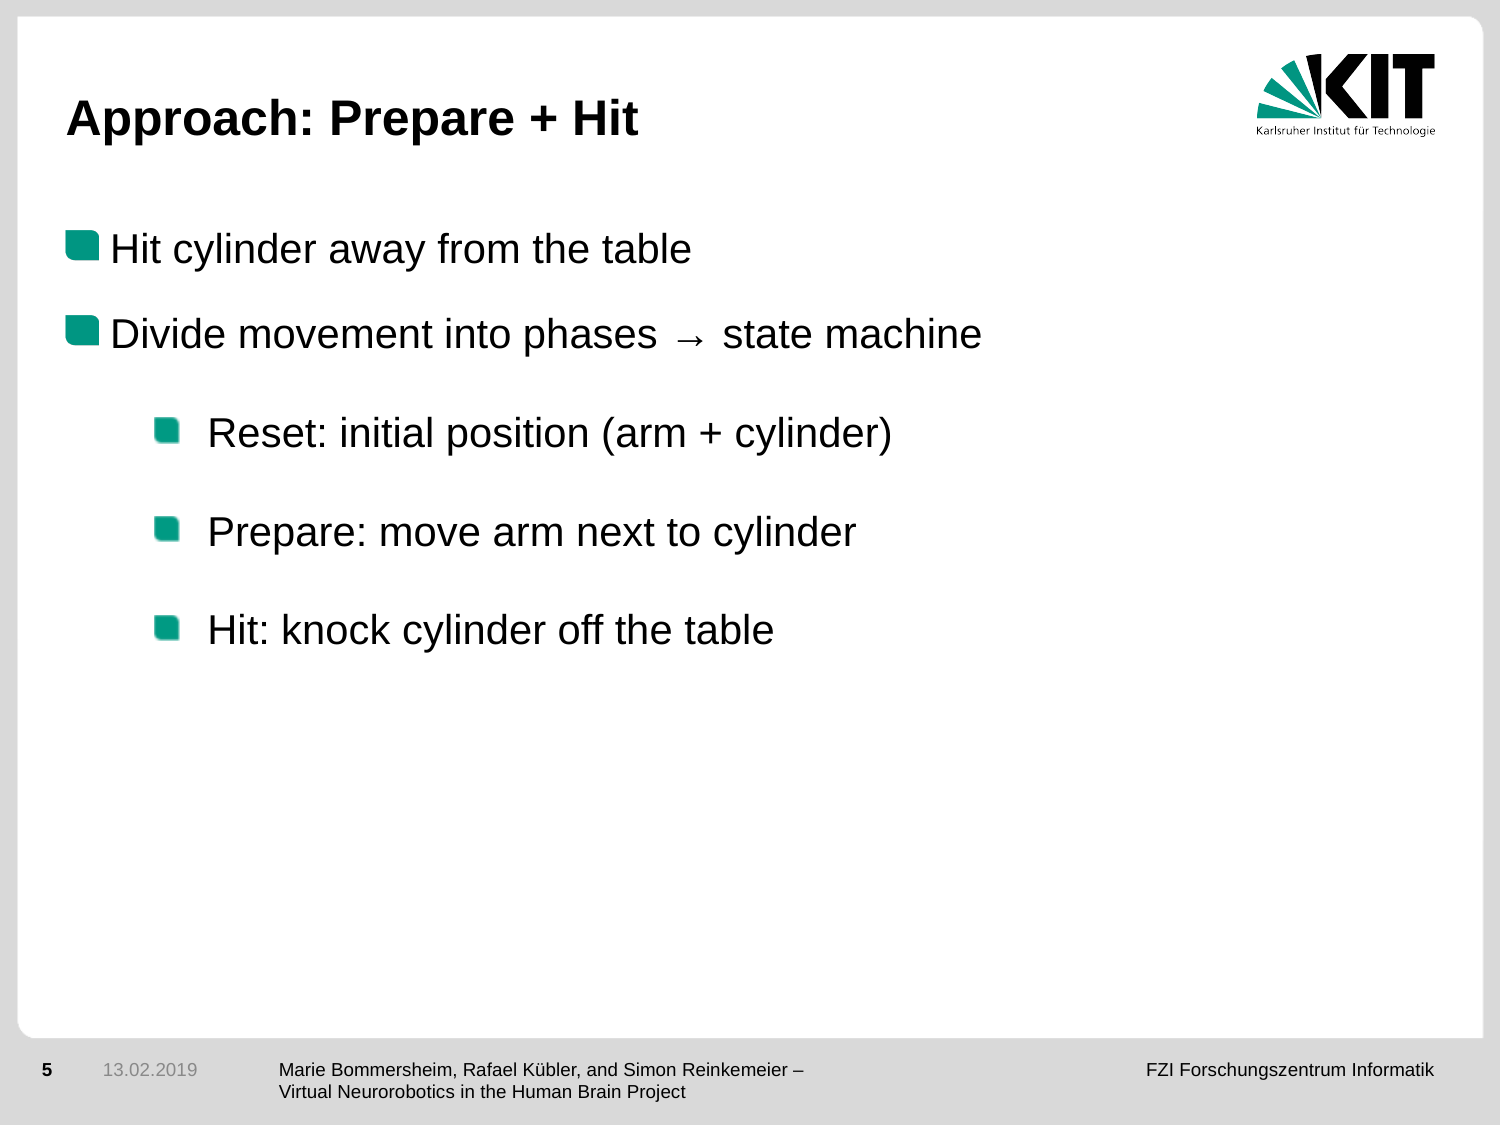

Approach: Prepare + Hit
# Hit cylinder away from the table
Divide movement into phases → state machine
Reset: initial position (arm + cylinder)
Prepare: move arm next to cylinder
Hit: knock cylinder off the table
13.02.2019